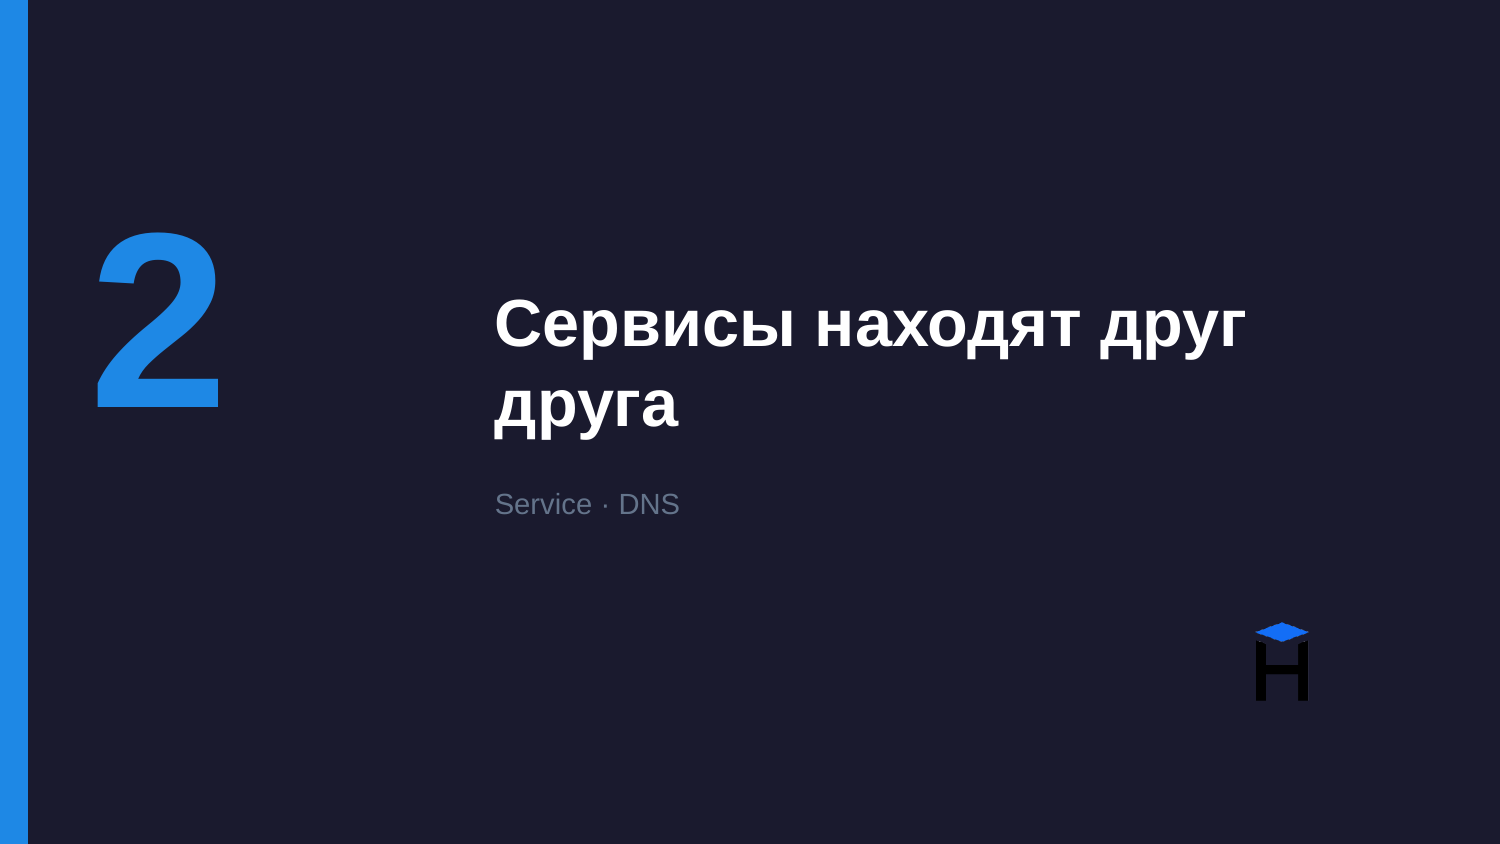

2
Сервисы находят друг друга
Service · DNS